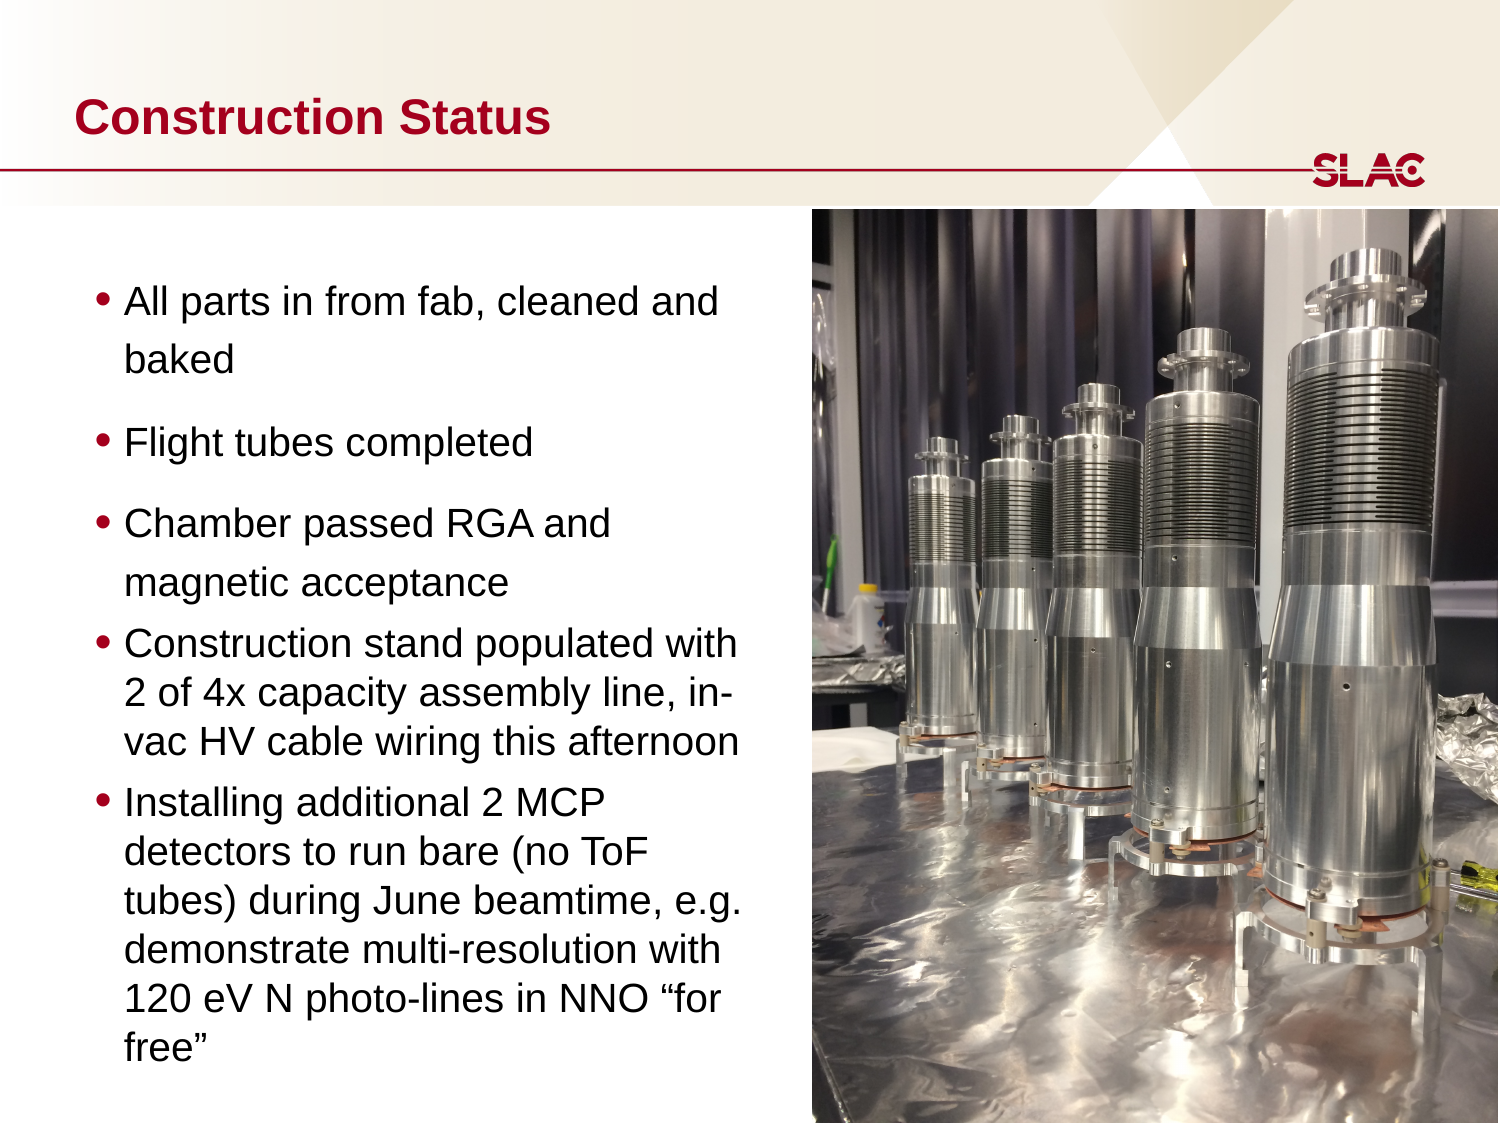

# Construction Status
All parts in from fab, cleaned and baked
Flight tubes completed
Chamber passed RGA and magnetic acceptance
Construction stand populated with 2 of 4x capacity assembly line, in-vac HV cable wiring this afternoon
Installing additional 2 MCP detectors to run bare (no ToF tubes) during June beamtime, e.g. demonstrate multi-resolution with 120 eV N photo-lines in NNO “for free”